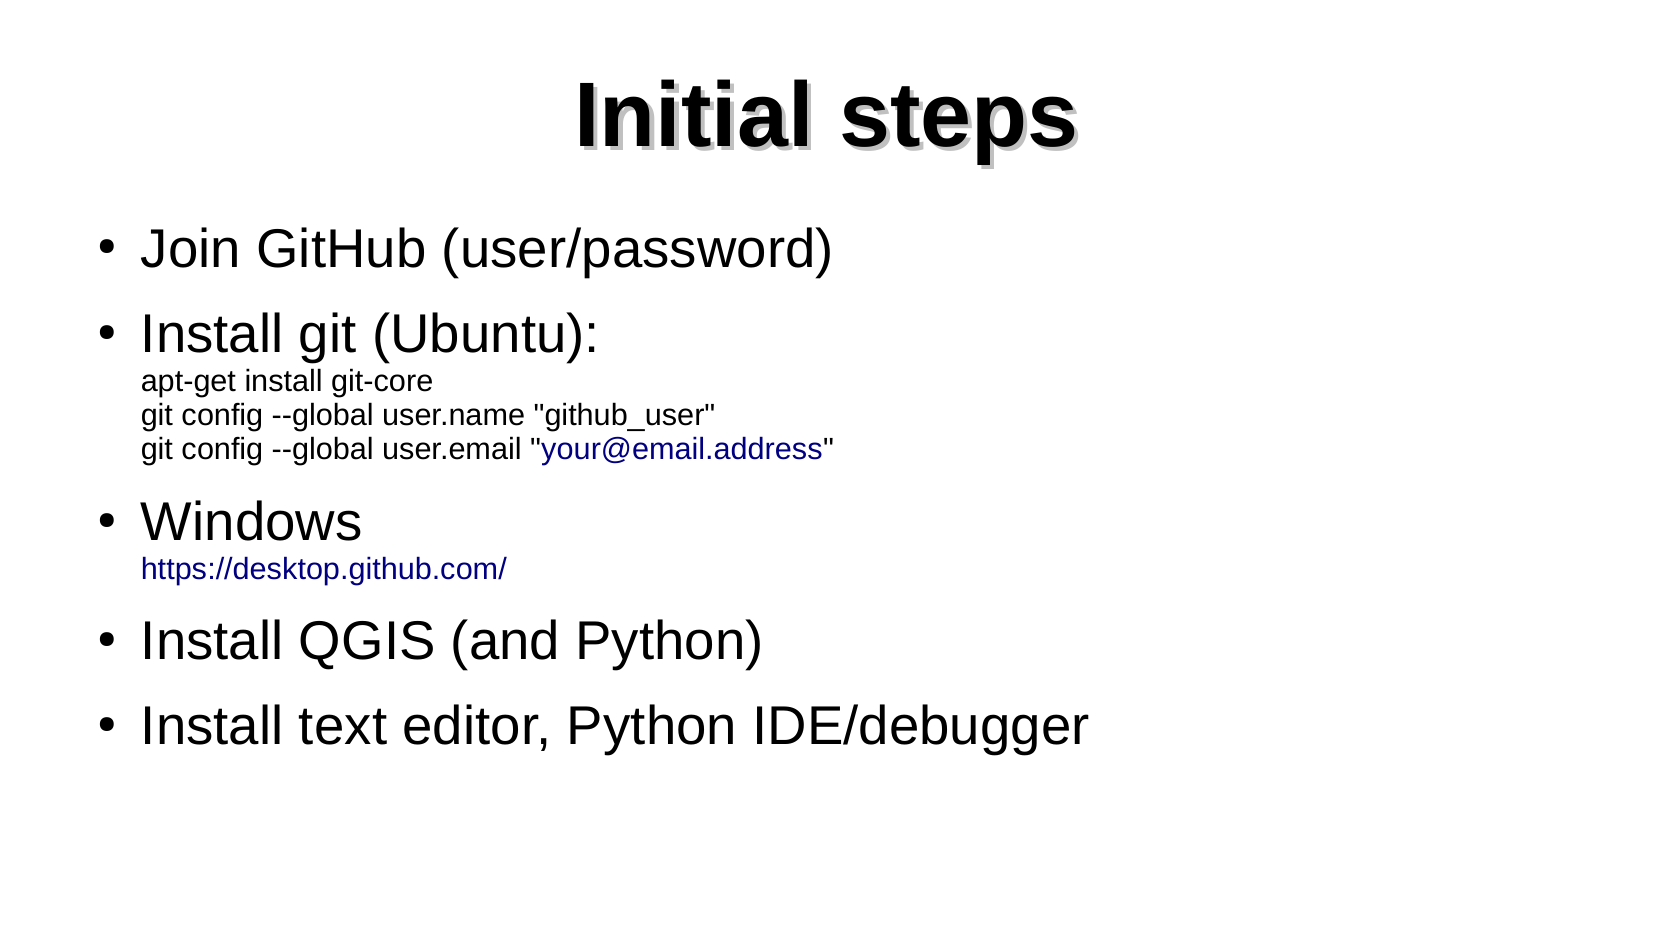

# Initial steps
Join GitHub (user/password)
Install git (Ubuntu):
apt-get install git-core
git config --global user.name "github_user"
git config --global user.email "your@email.address"
Windows
https://desktop.github.com/
Install QGIS (and Python)
Install text editor, Python IDE/debugger